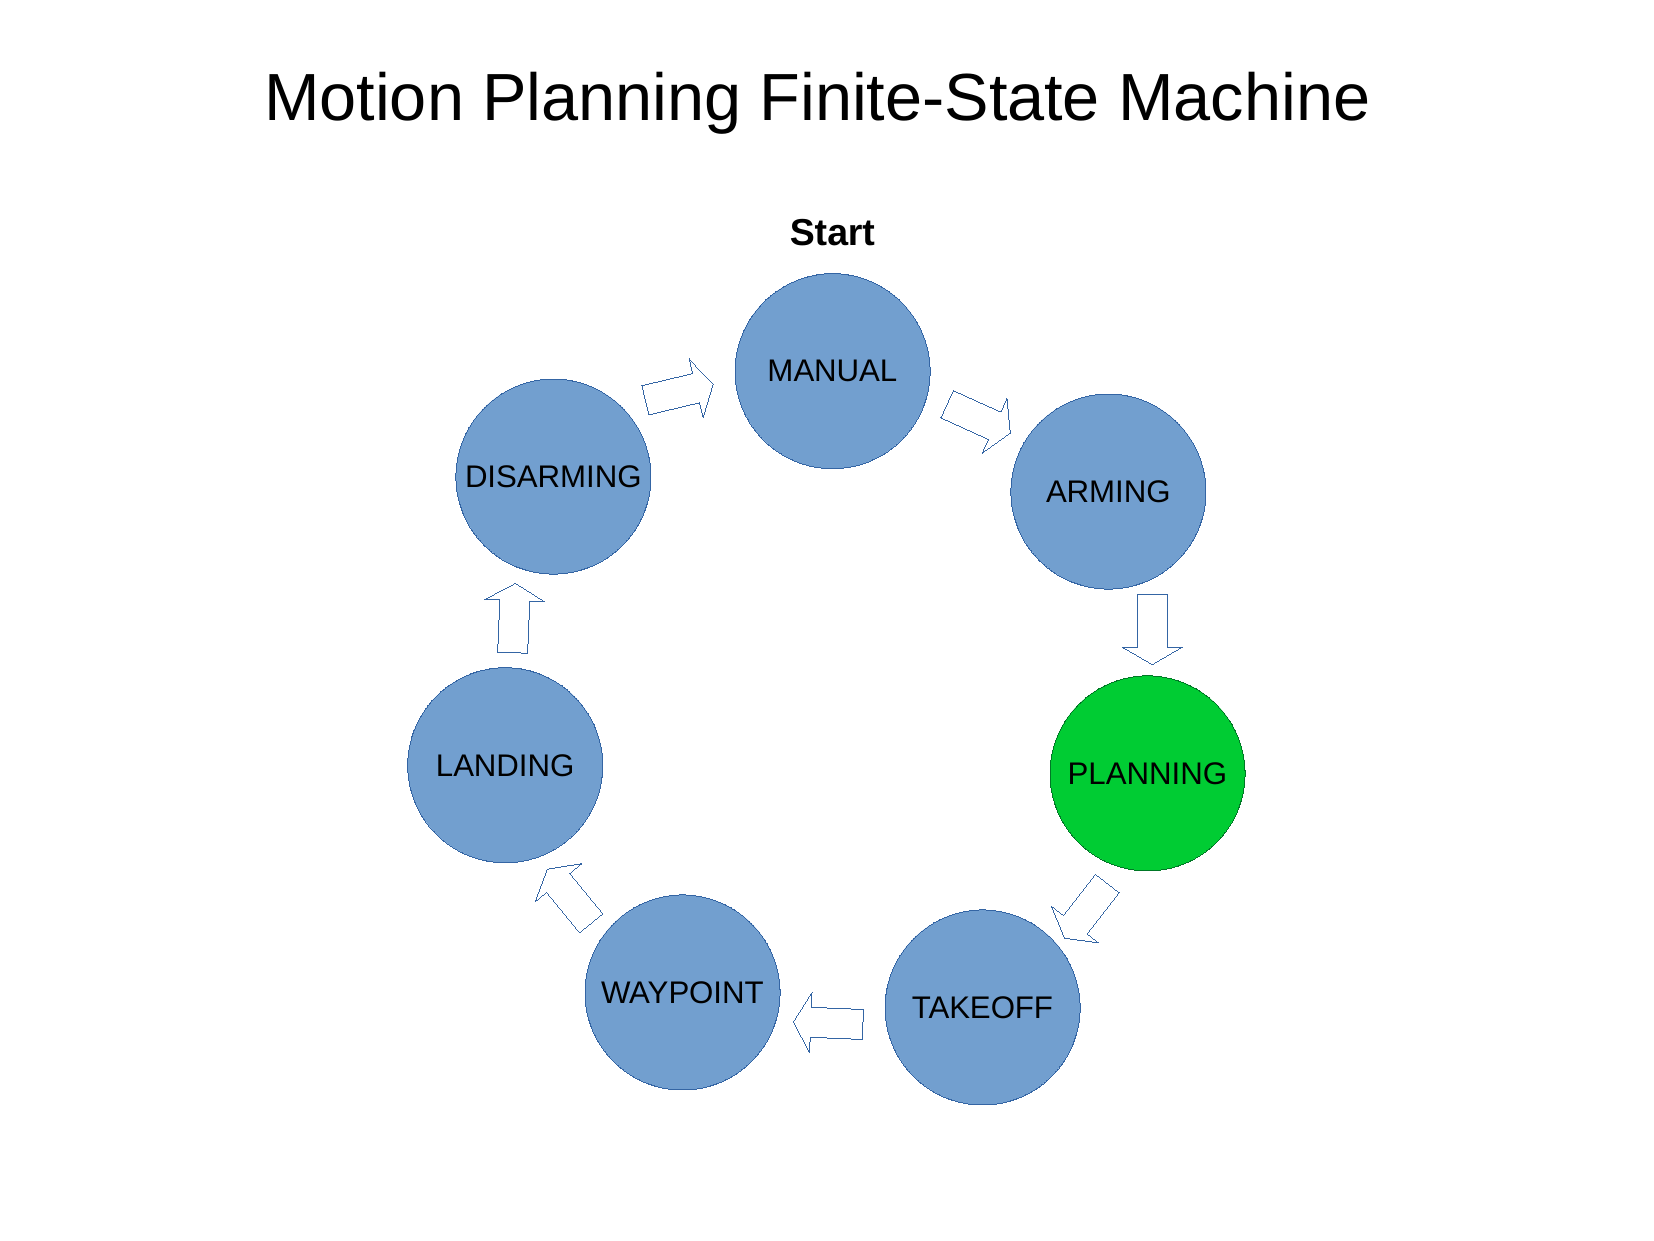

# Motion Planning Finite-State Machine
Start
MANUAL
DISARMING
ARMING
LANDING
PLANNING
WAYPOINT
TAKEOFF